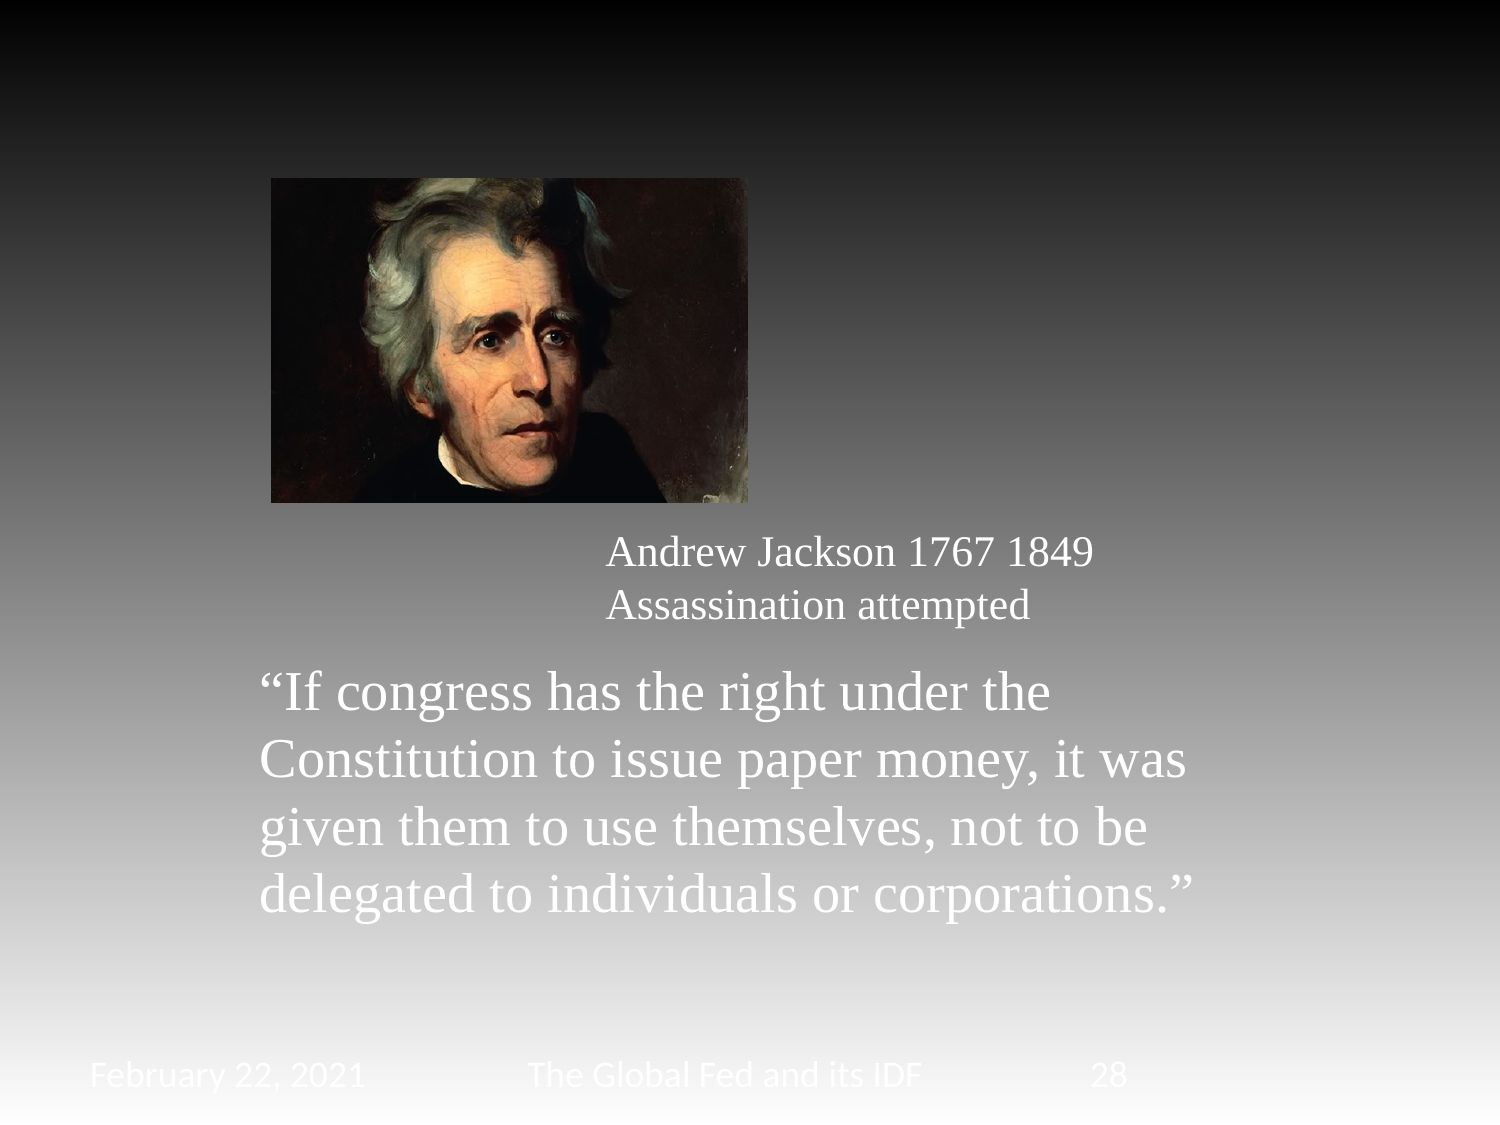

Andrew Jackson 1767 1849
Assassination attempted
“If congress has the right under the Constitution to issue paper money, it was given them to use themselves, not to be delegated to individuals or corporations.”
February 22, 2021
The Global Fed and its IDF